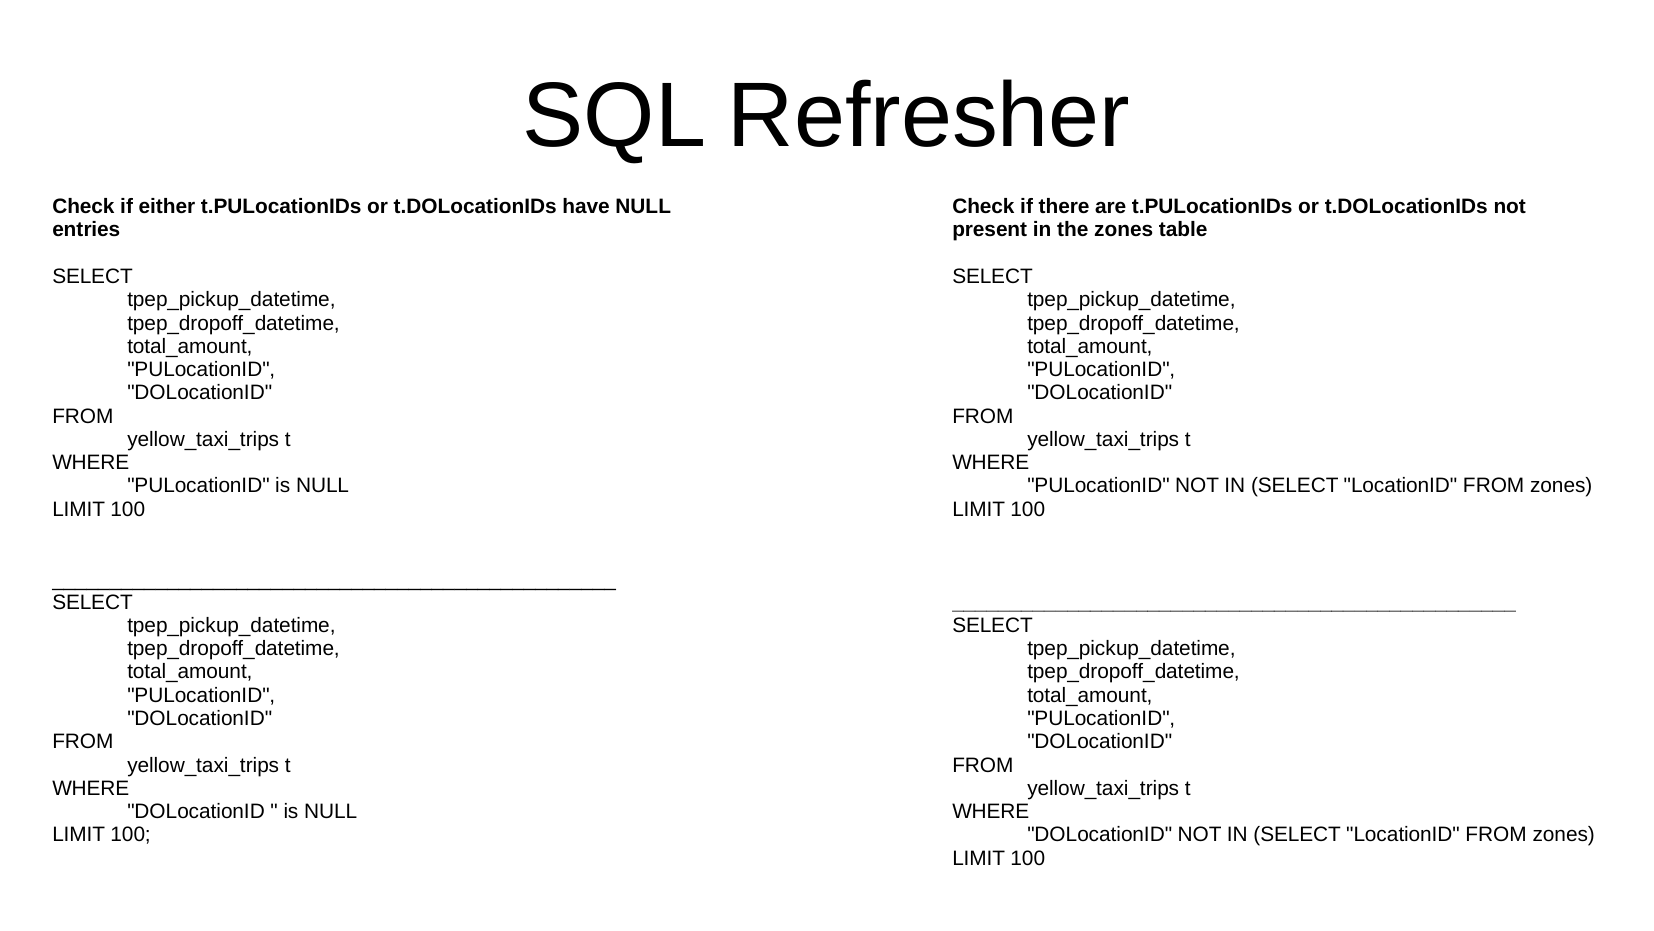

# SQL Refresher
Check if either t.PULocationIDs or t.DOLocationIDs have NULL entries
SELECT
	tpep_pickup_datetime,
	tpep_dropoff_datetime,
	total_amount,
	"PULocationID",
	"DOLocationID"
FROM
	yellow_taxi_trips t
WHERE
	"PULocationID" is NULL
LIMIT 100
_________________________________________________
SELECT
	tpep_pickup_datetime,
	tpep_dropoff_datetime,
	total_amount,
	"PULocationID",
	"DOLocationID"
FROM
	yellow_taxi_trips t
WHERE
	"DOLocationID " is NULL
LIMIT 100;
Check if there are t.PULocationIDs or t.DOLocationIDs not present in the zones table
SELECT
	tpep_pickup_datetime,
	tpep_dropoff_datetime,
	total_amount,
	"PULocationID",
	"DOLocationID"
FROM
	yellow_taxi_trips t
WHERE
	"PULocationID" NOT IN (SELECT "LocationID" FROM zones)
LIMIT 100
_________________________________________________
SELECT
	tpep_pickup_datetime,
	tpep_dropoff_datetime,
	total_amount,
	"PULocationID",
	"DOLocationID"
FROM
	yellow_taxi_trips t
WHERE
	"DOLocationID" NOT IN (SELECT "LocationID" FROM zones)
LIMIT 100